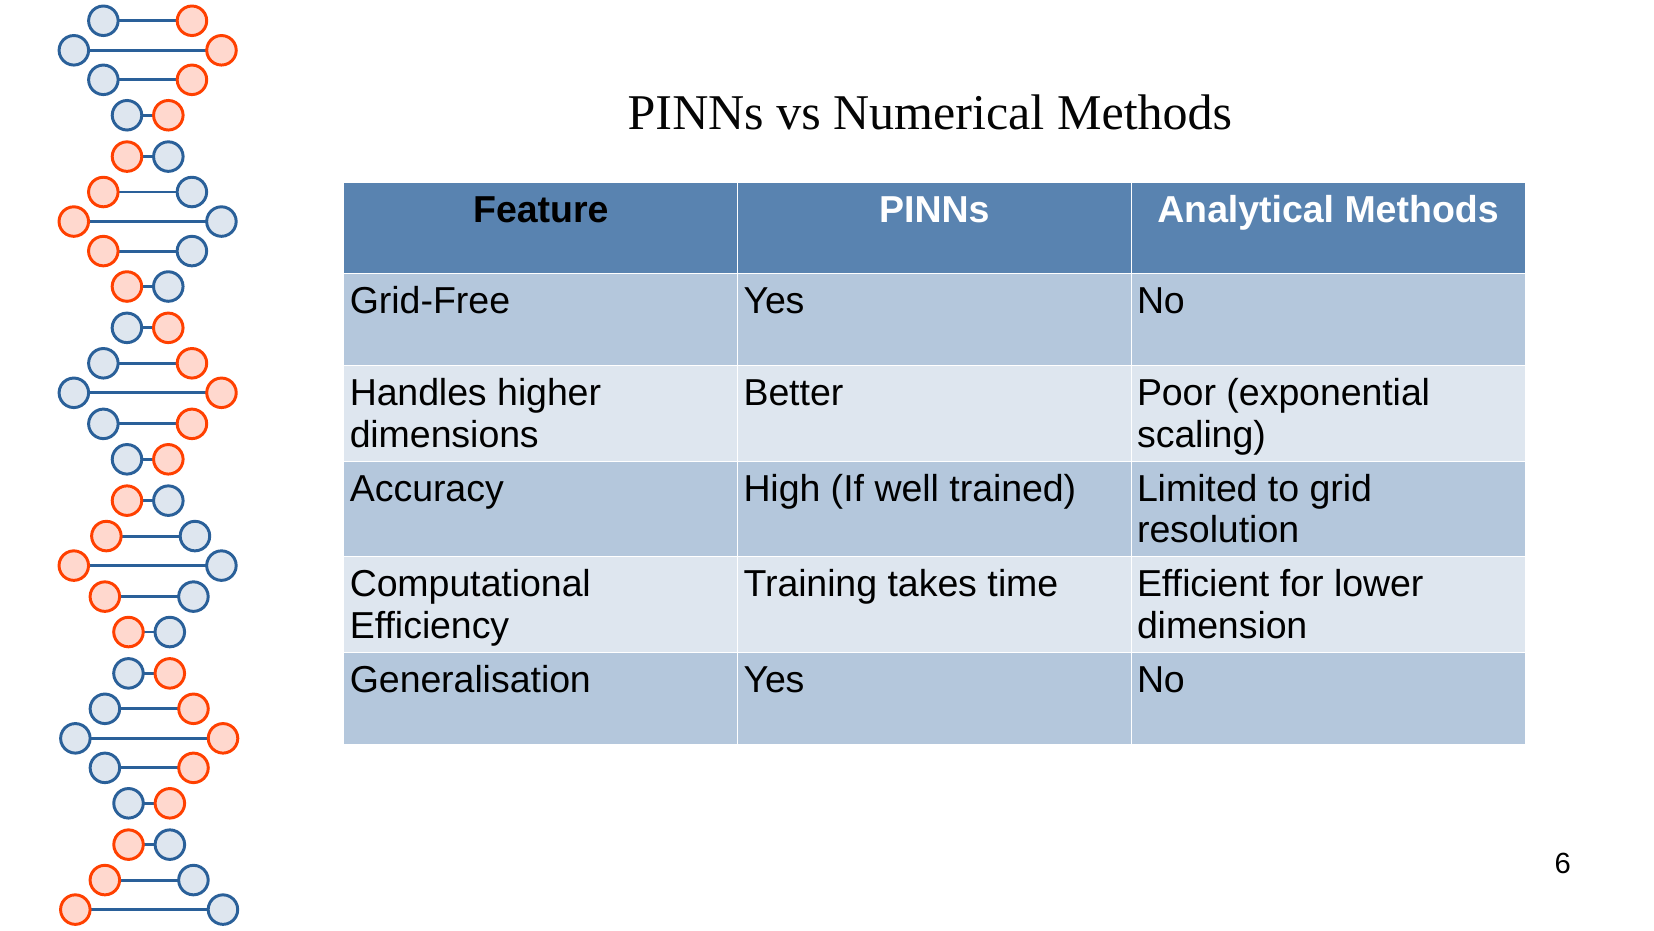

# PINNs vs Numerical Methods
| Feature | PINNs | Analytical Methods |
| --- | --- | --- |
| Grid-Free | Yes | No |
| Handles higher dimensions | Better | Poor (exponential scaling) |
| Accuracy | High (If well trained) | Limited to grid resolution |
| Computational Efficiency | Training takes time | Efficient for lower dimension |
| Generalisation | Yes | No |
6